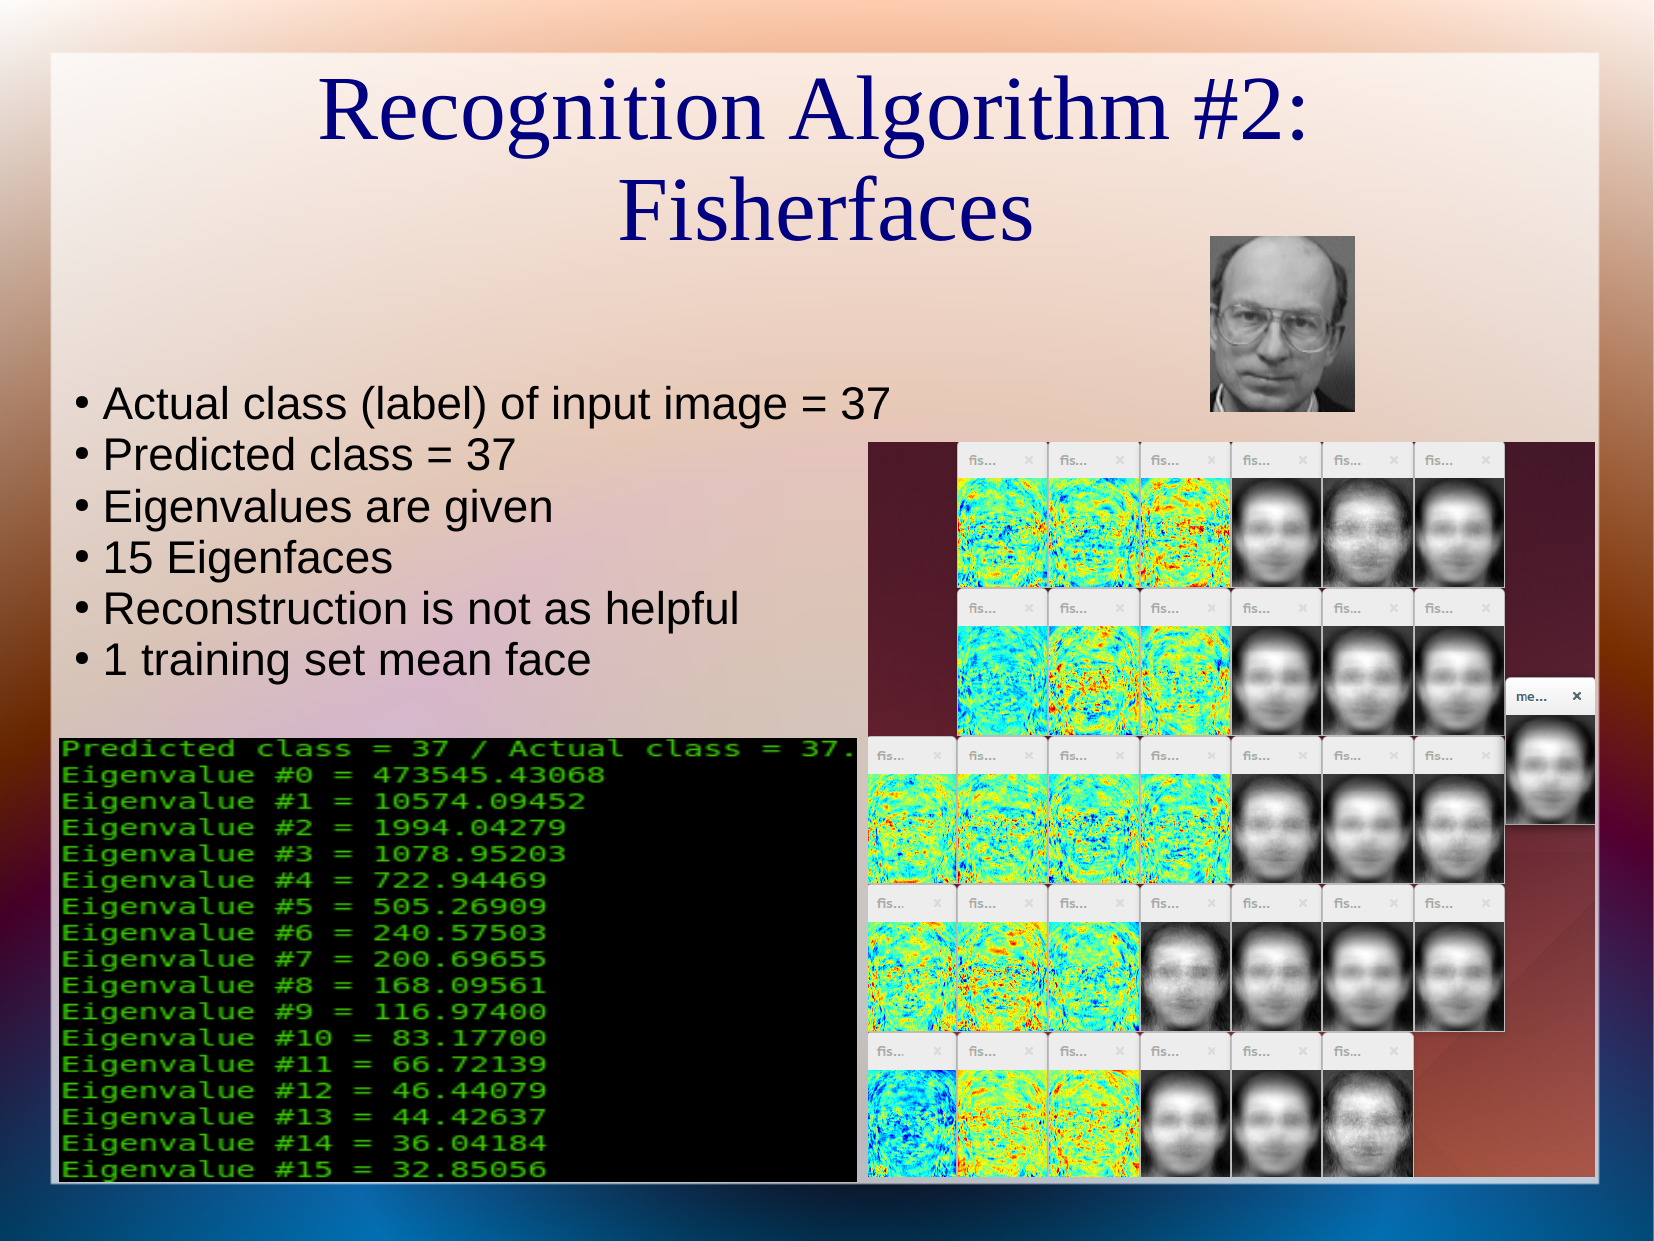

# Recognition Algorithm #2: Fisherfaces
 Actual class (label) of input image = 37
 Predicted class = 37
 Eigenvalues are given
 15 Eigenfaces
 Reconstruction is not as helpful
 1 training set mean face